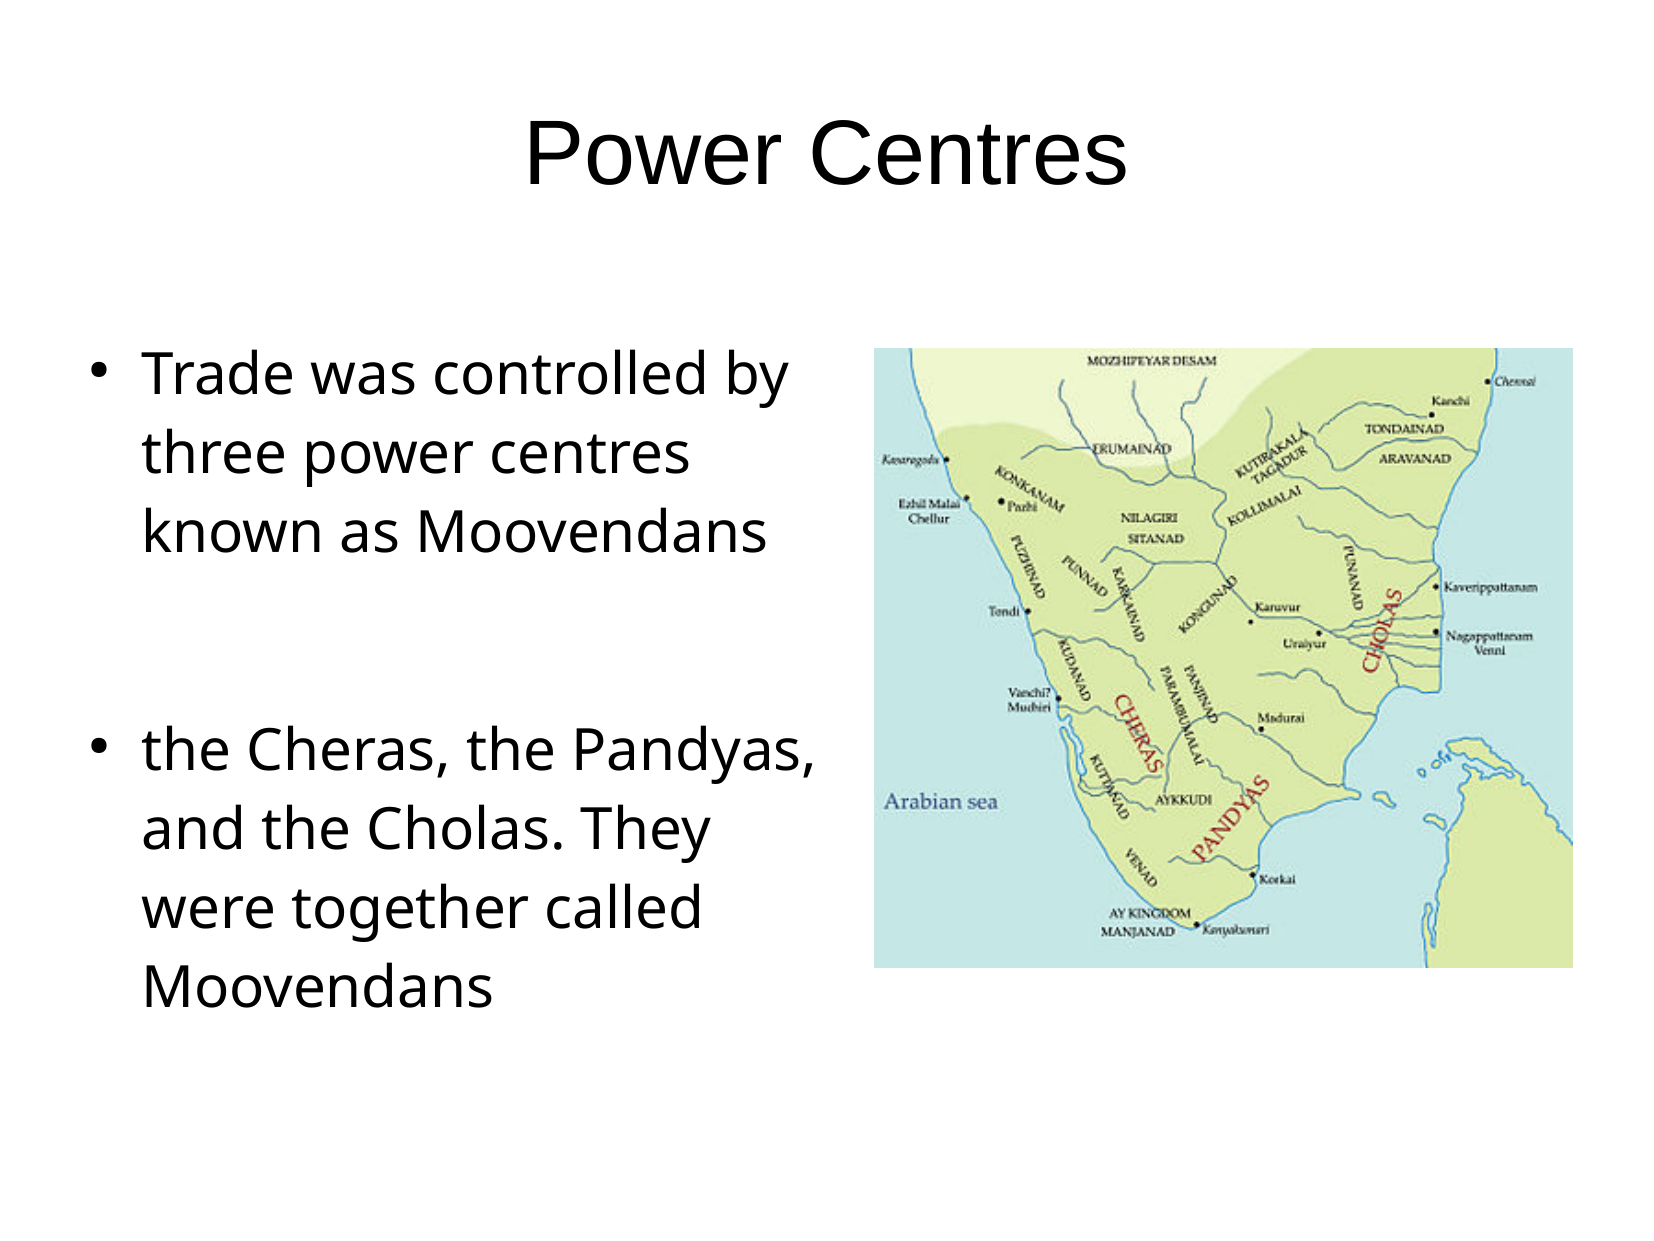

# Power Centres
Trade was controlled by three power centres known as Moovendans
the Cheras, the Pandyas, and the Cholas. They were together called Moovendans